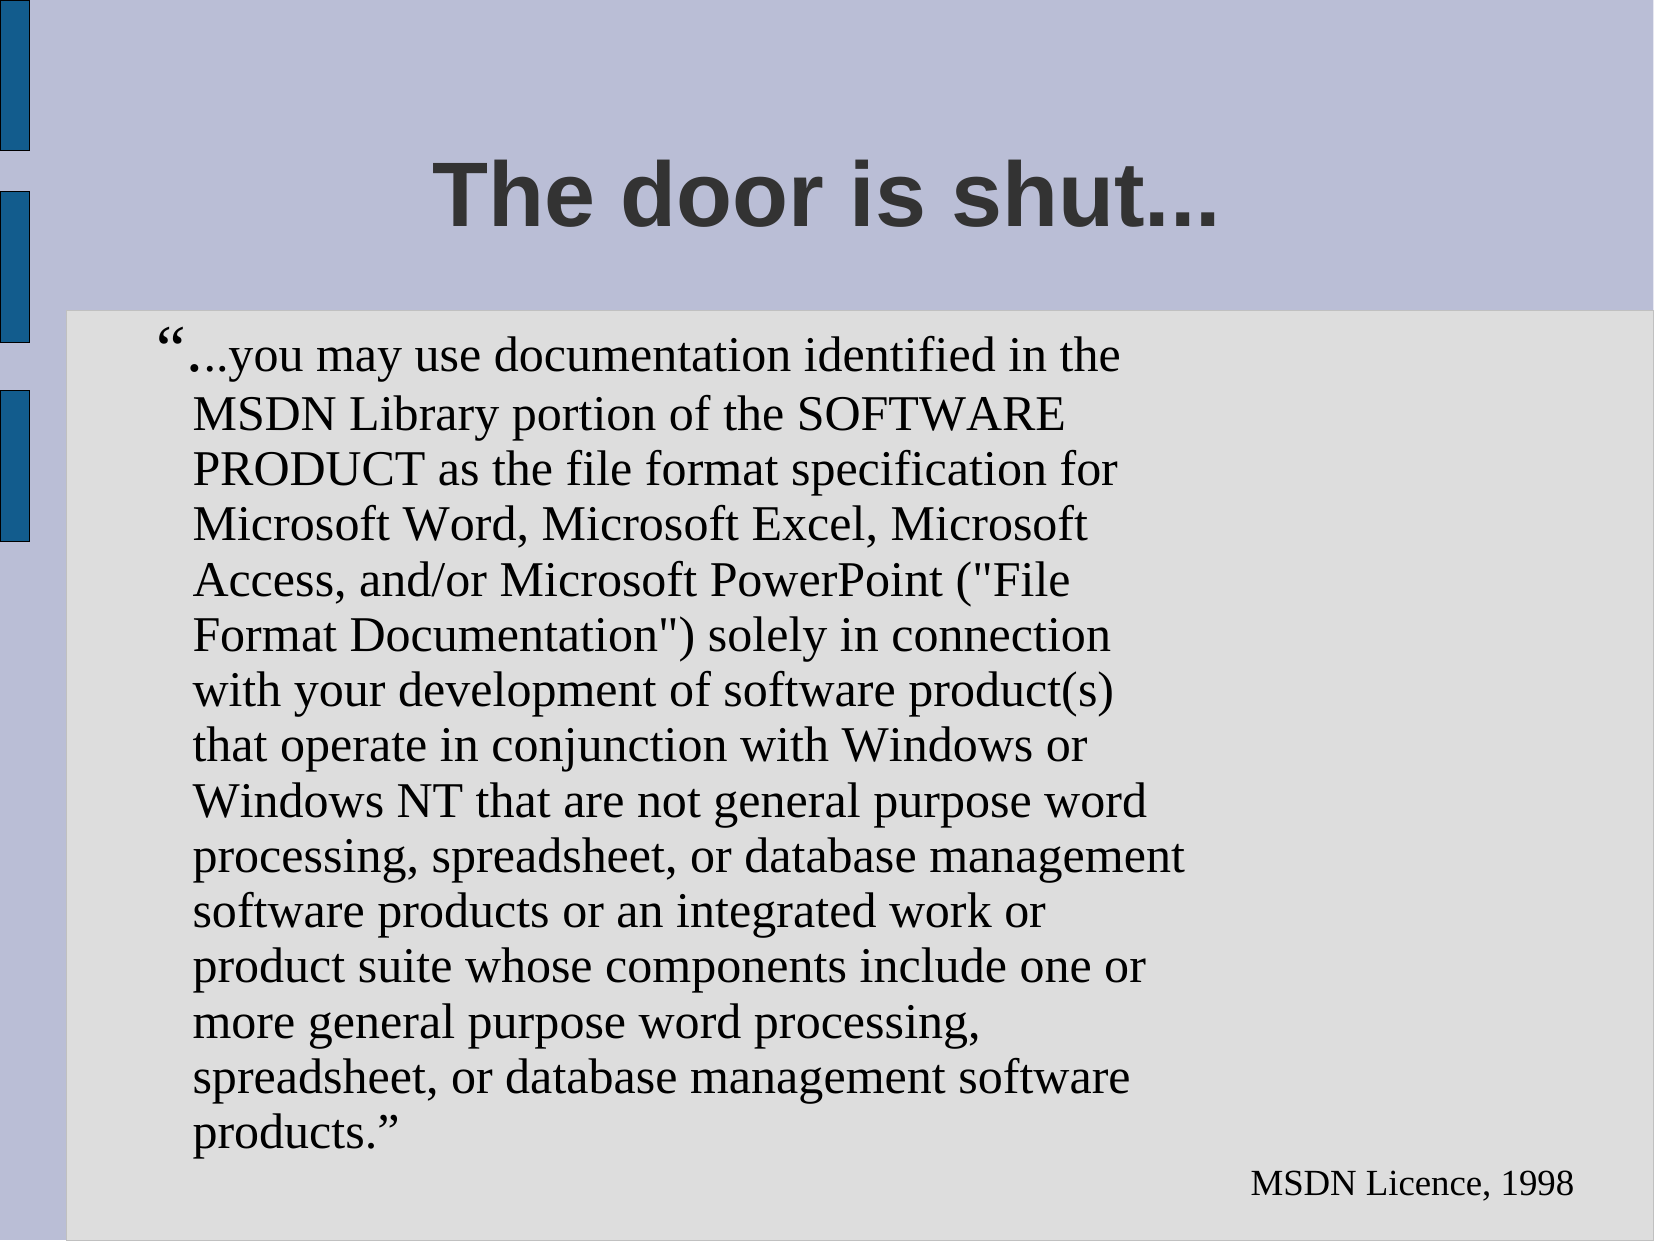

# The door is shut...
“...you may use documentation identified in the MSDN Library portion of the SOFTWARE PRODUCT as the file format specification for Microsoft Word, Microsoft Excel, Microsoft Access, and/or Microsoft PowerPoint ("File Format Documentation") solely in connection with your development of software product(s) that operate in conjunction with Windows or Windows NT that are not general purpose word processing, spreadsheet, or database management software products or an integrated work or product suite whose components include one or more general purpose word processing, spreadsheet, or database management software products.”
MSDN Licence, 1998